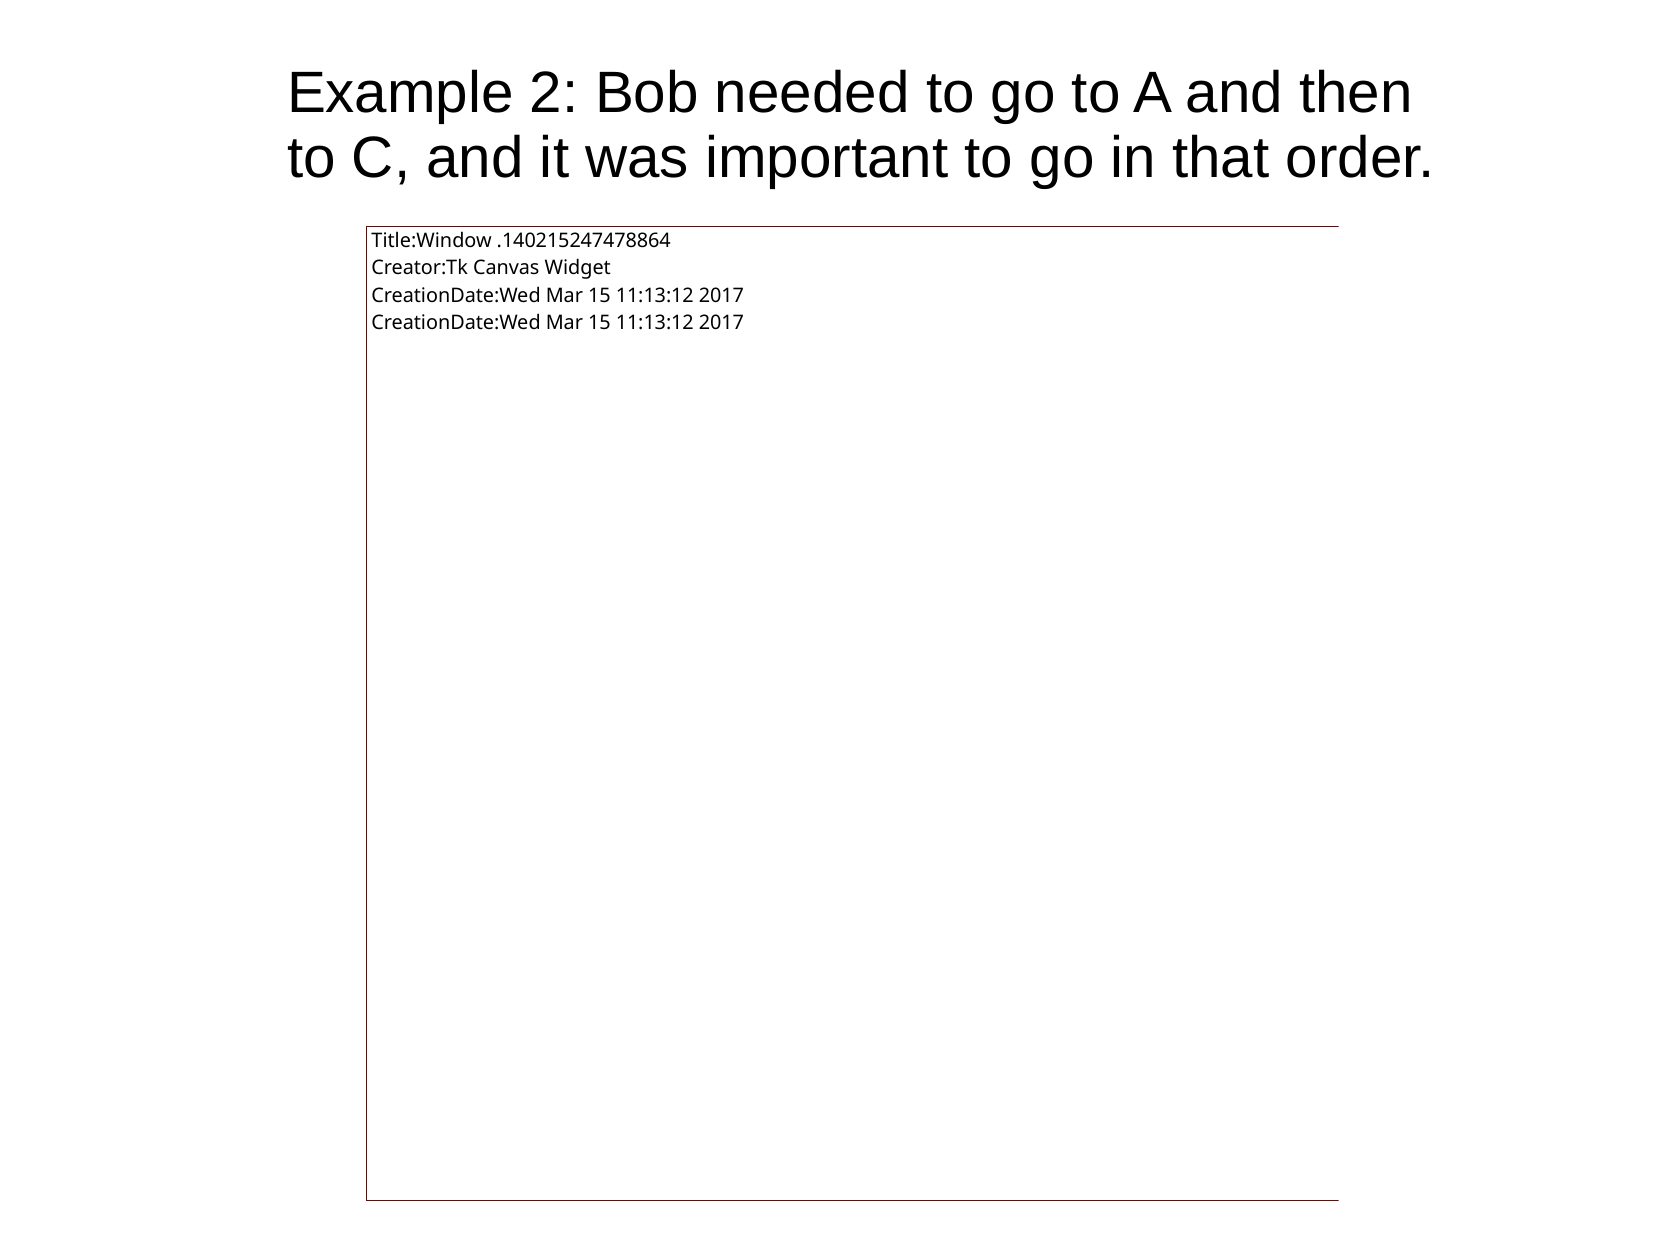

Example 2: Bob needed to go to A and then to C, and it was important to go in that order.